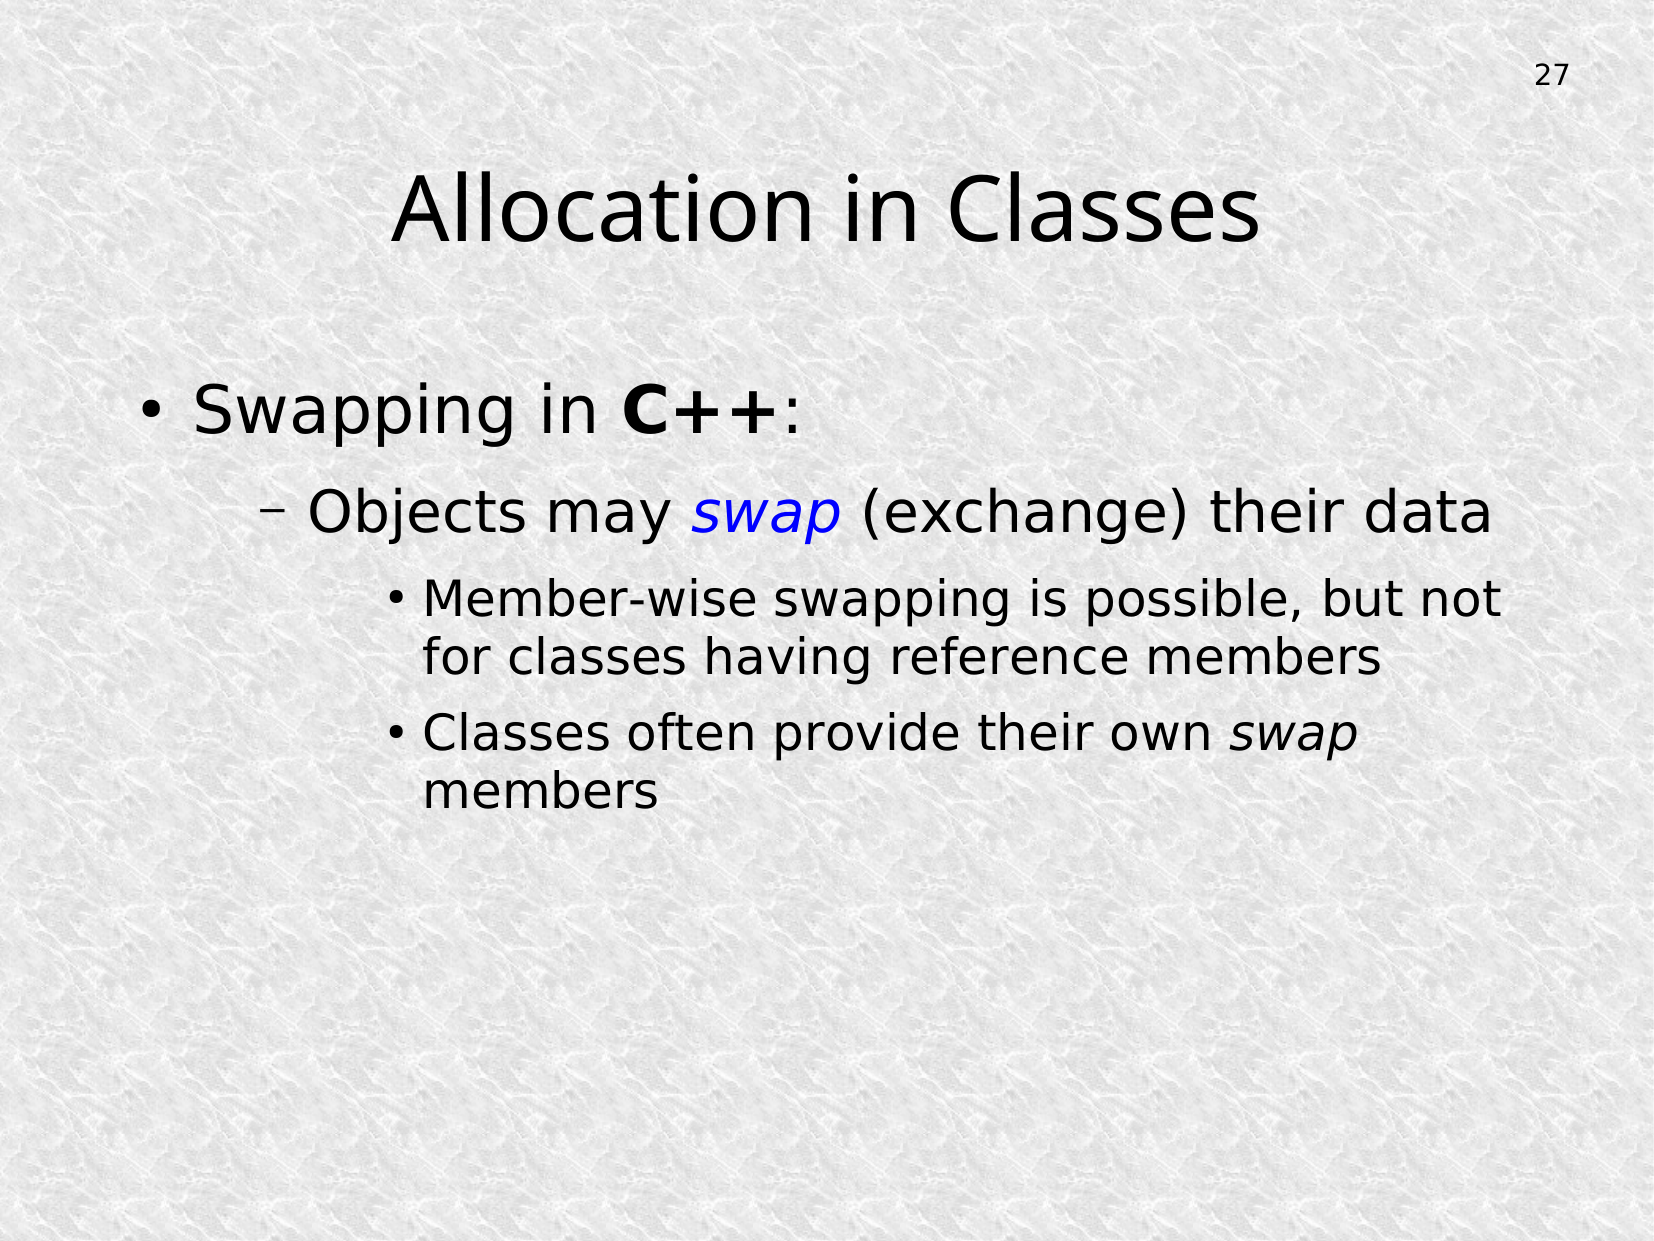

27
# Allocation in Classes
Swapping in C++:
Objects may swap (exchange) their data
Member-wise swapping is possible, but not for classes having reference members
Classes often provide their own swap members